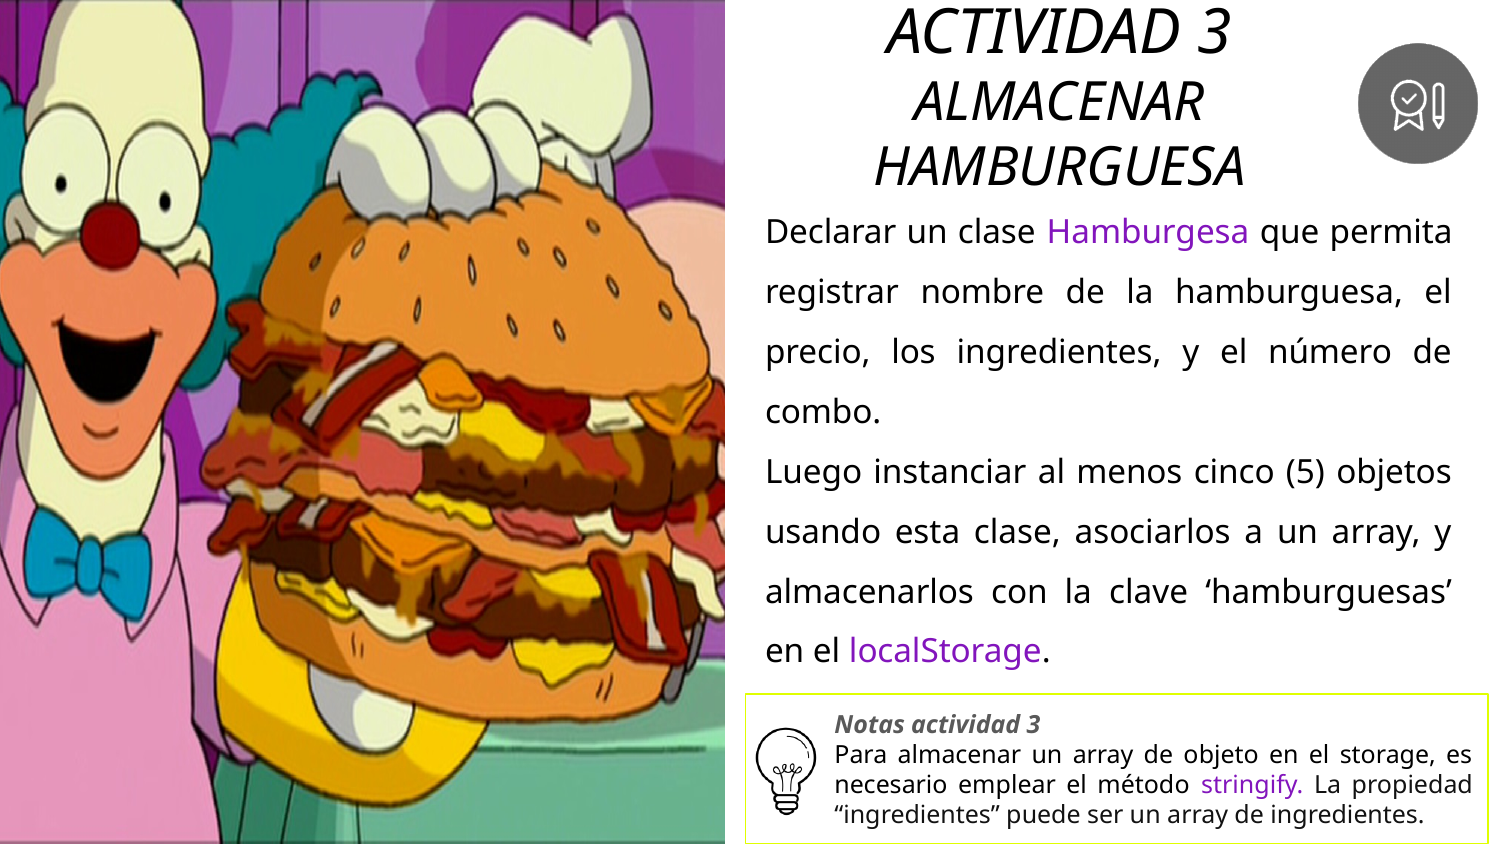

ACTIVIDAD 3
ALMACENAR HAMBURGUESA
Declarar un clase Hamburgesa que permita registrar nombre de la hamburguesa, el precio, los ingredientes, y el número de combo.
Luego instanciar al menos cinco (5) objetos usando esta clase, asociarlos a un array, y almacenarlos con la clave ‘hamburguesas’ en el localStorage.
Notas actividad 3
Para almacenar un array de objeto en el storage, es necesario emplear el método stringify. La propiedad “ingredientes” puede ser un array de ingredientes.